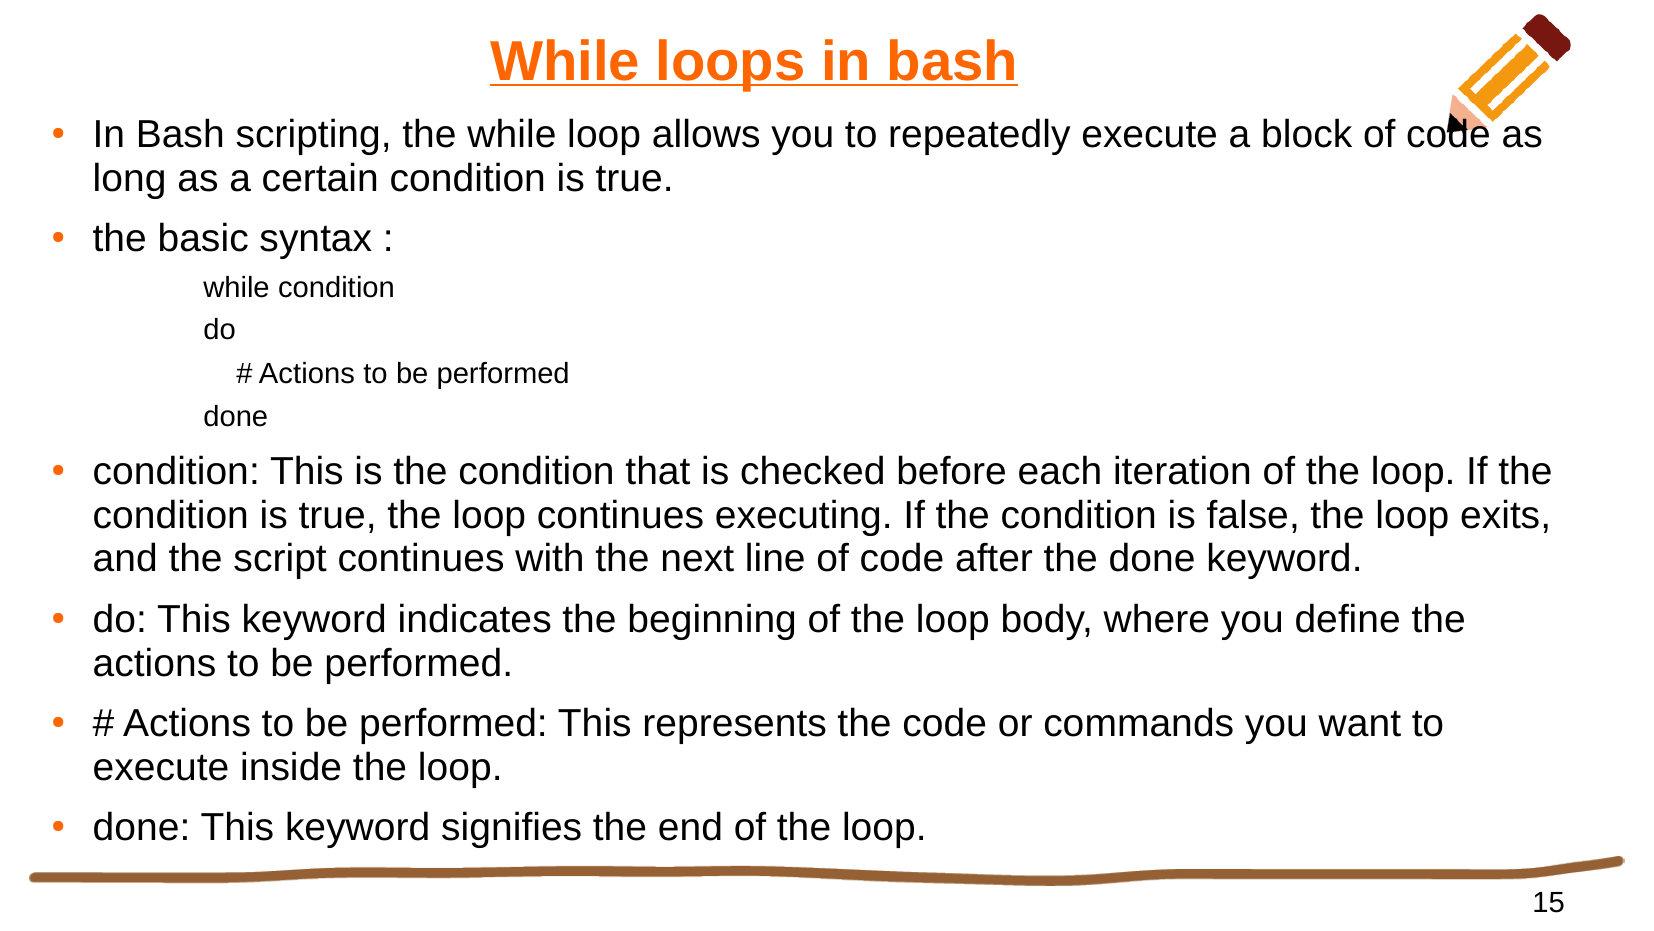

# While loops in bash
In Bash scripting, the while loop allows you to repeatedly execute a block of code as long as a certain condition is true.
the basic syntax :
while condition
do
 # Actions to be performed
done
condition: This is the condition that is checked before each iteration of the loop. If the condition is true, the loop continues executing. If the condition is false, the loop exits, and the script continues with the next line of code after the done keyword.
do: This keyword indicates the beginning of the loop body, where you define the actions to be performed.
# Actions to be performed: This represents the code or commands you want to execute inside the loop.
done: This keyword signifies the end of the loop.
15